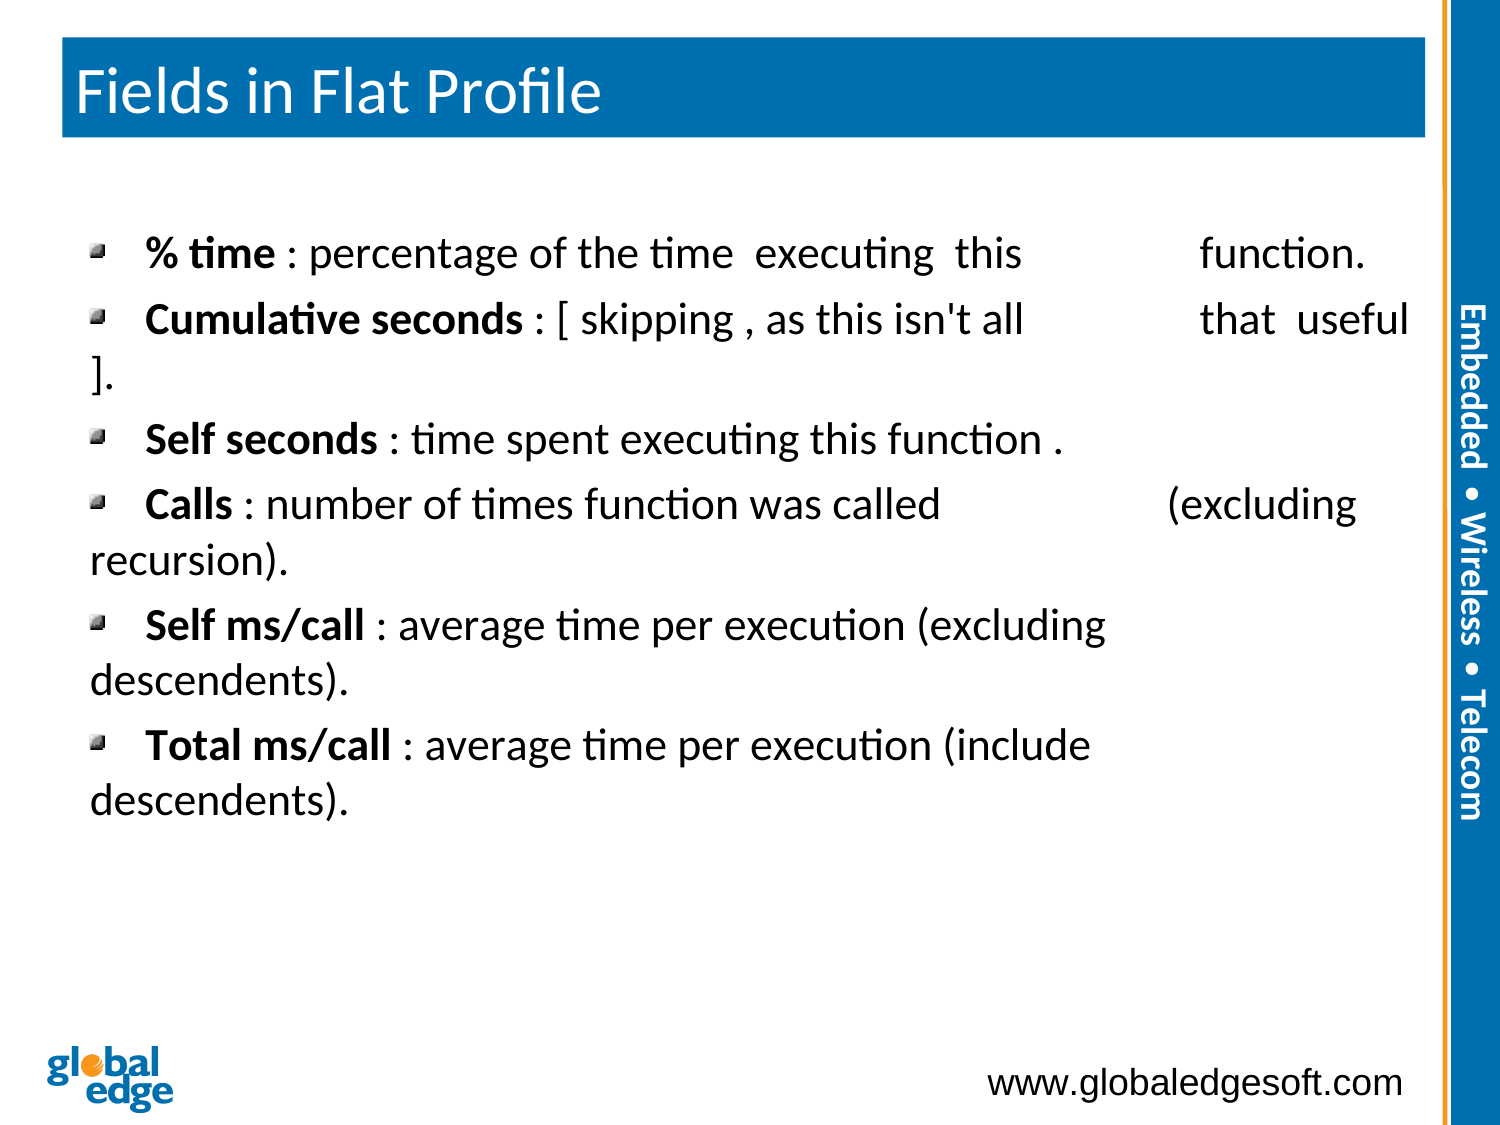

# Fields in Flat Profile
 % time : percentage of the time executing this 	 function.
 Cumulative seconds : [ skipping , as this isn't all 		 that useful ].
 Self seconds : time spent executing this function .
 Calls : number of times function was called (excluding recursion).
 Self ms/call : average time per execution (excluding 	 descendents).
 Total ms/call : average time per execution (include descendents).